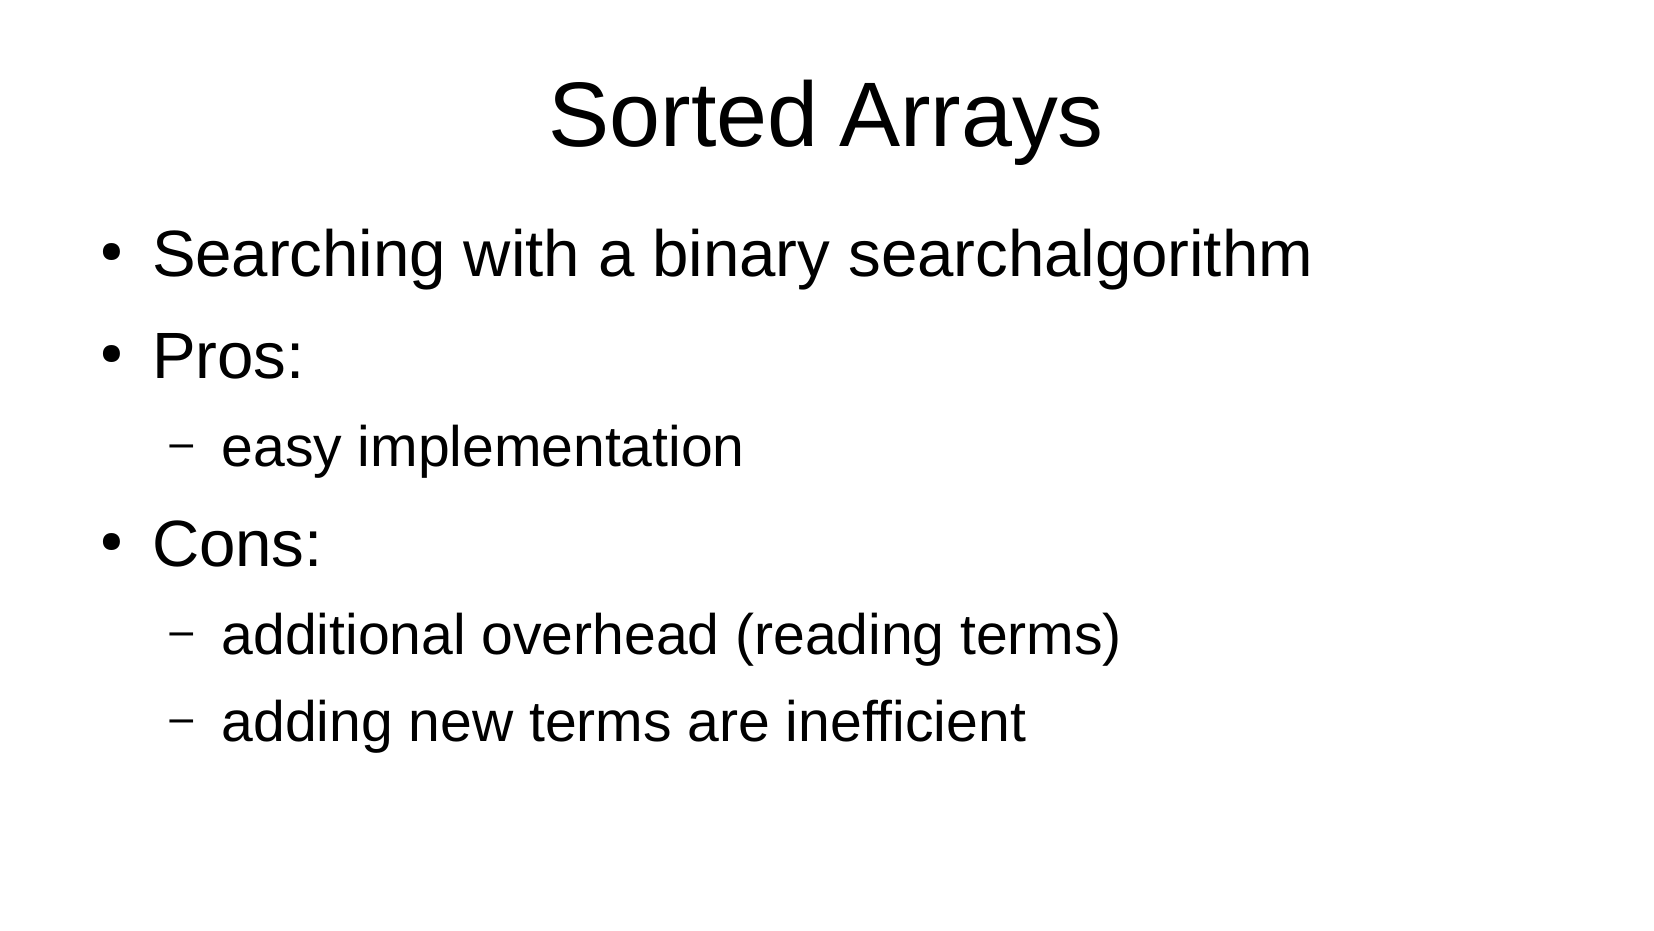

# Sorted Arrays
Searching with a binary searchalgorithm
Pros:
easy implementation
Cons:
additional overhead (reading terms)
adding new terms are inefficient